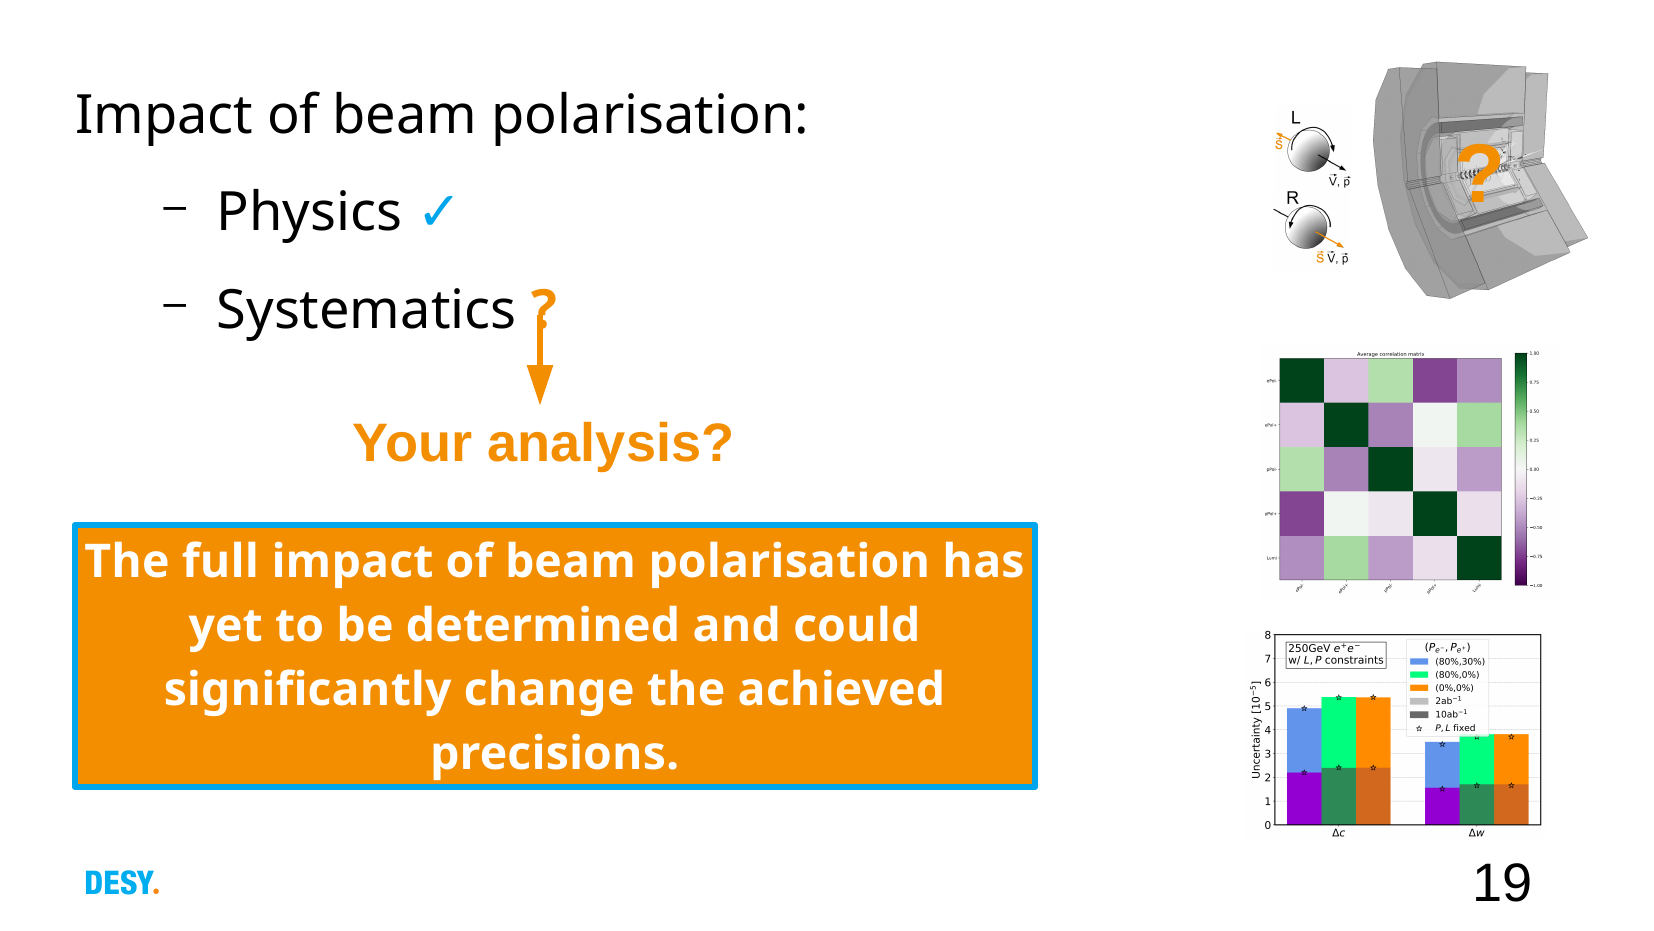

# Impact of beam polarisation:
Physics ✓
Systematics ?
?
Your analysis?
The full impact of beam polarisation has yet to be determined and could significantly change the achieved precisions.